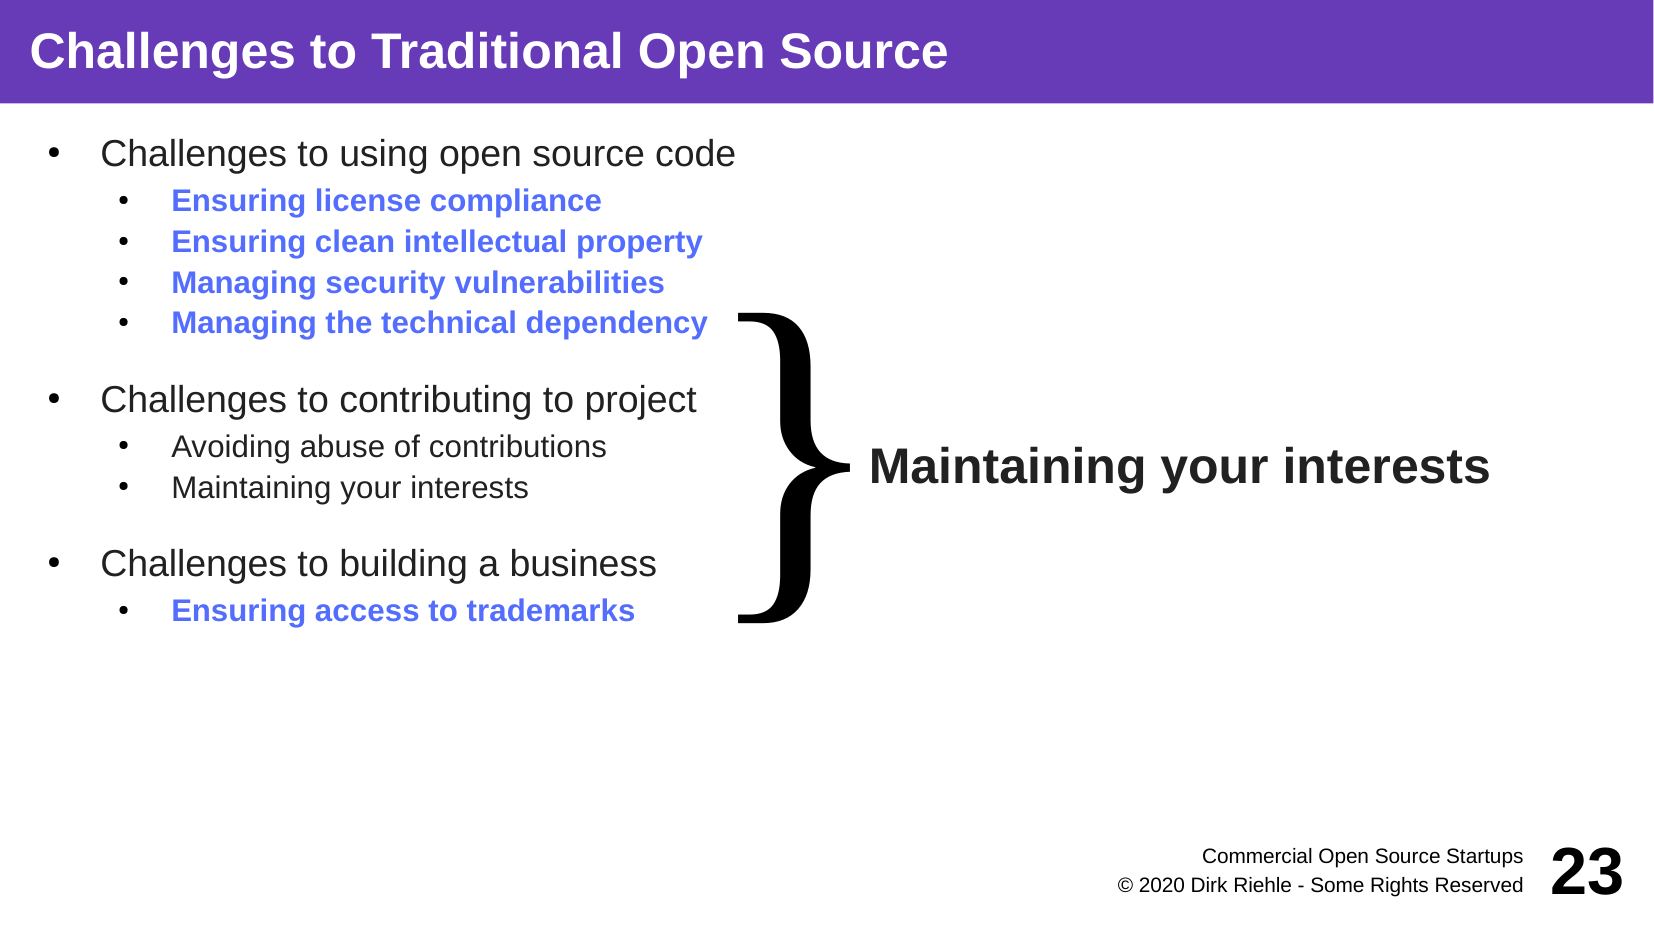

# Challenges to Traditional Open Source
Challenges to using open source code
Ensuring license compliance
Ensuring clean intellectual property
Managing security vulnerabilities
Managing the technical dependency
Challenges to contributing to project
Avoiding abuse of contributions
Maintaining your interests
Challenges to building a business
Ensuring access to trademarks
}
Maintaining your interests
Commercial Open Source Startups
23
© 2020 Dirk Riehle - Some Rights Reserved